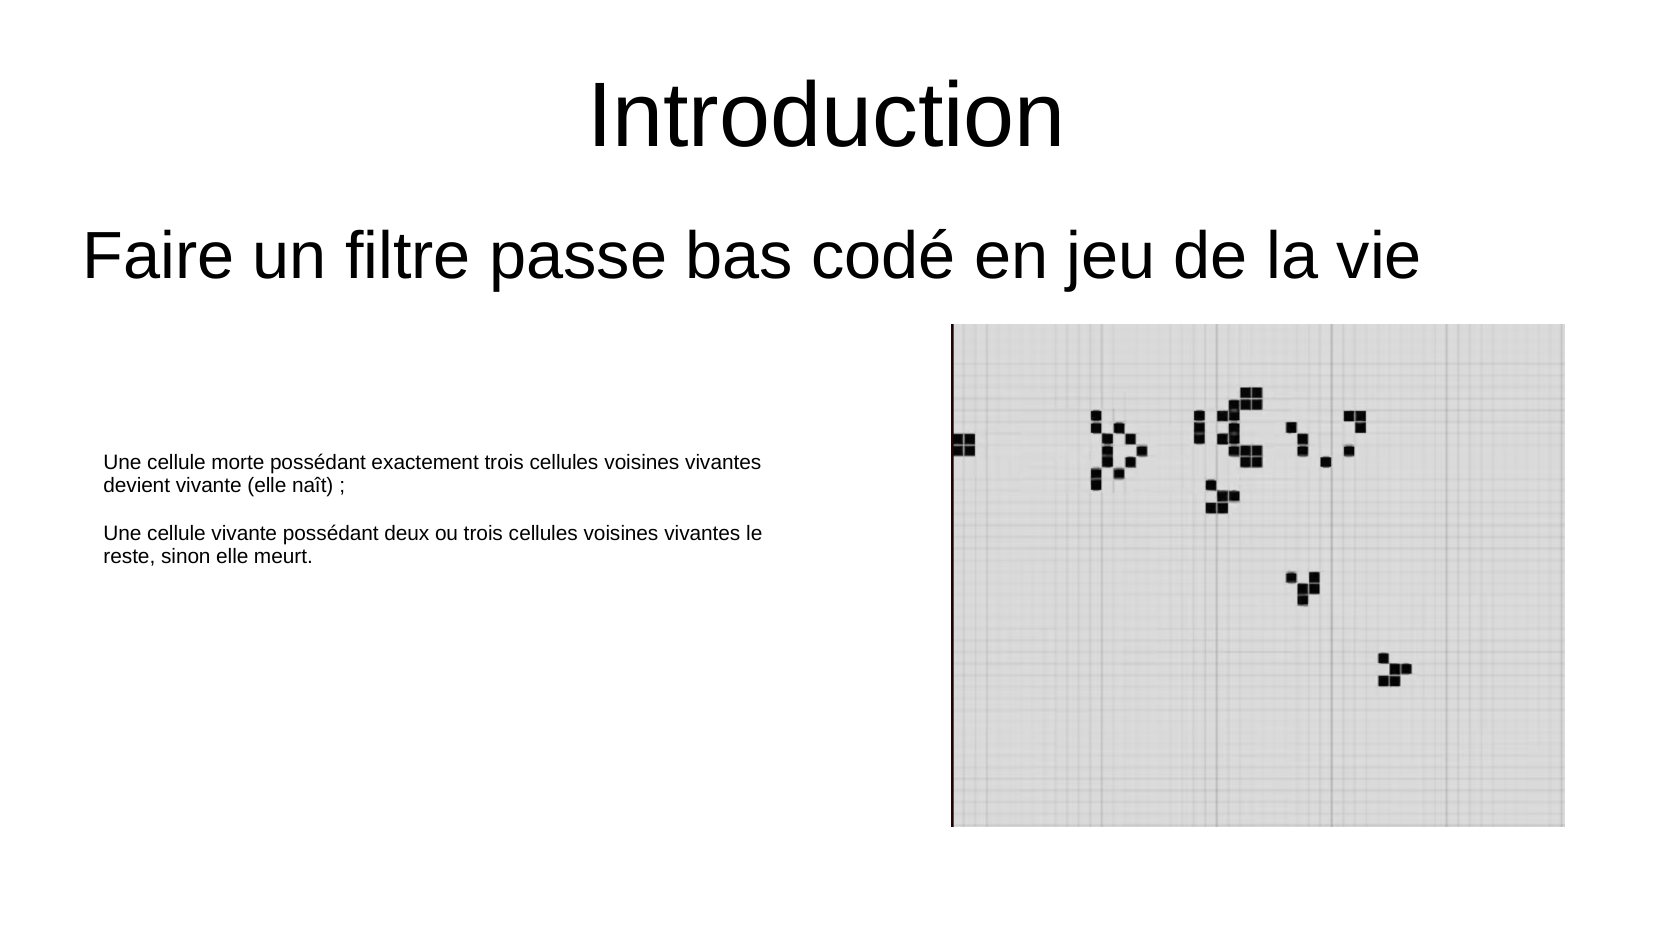

# Introduction
Faire un filtre passe bas codé en jeu de la vie
Une cellule morte possédant exactement trois cellules voisines vivantes devient vivante (elle naît) ;
Une cellule vivante possédant deux ou trois cellules voisines vivantes le reste, sinon elle meurt.